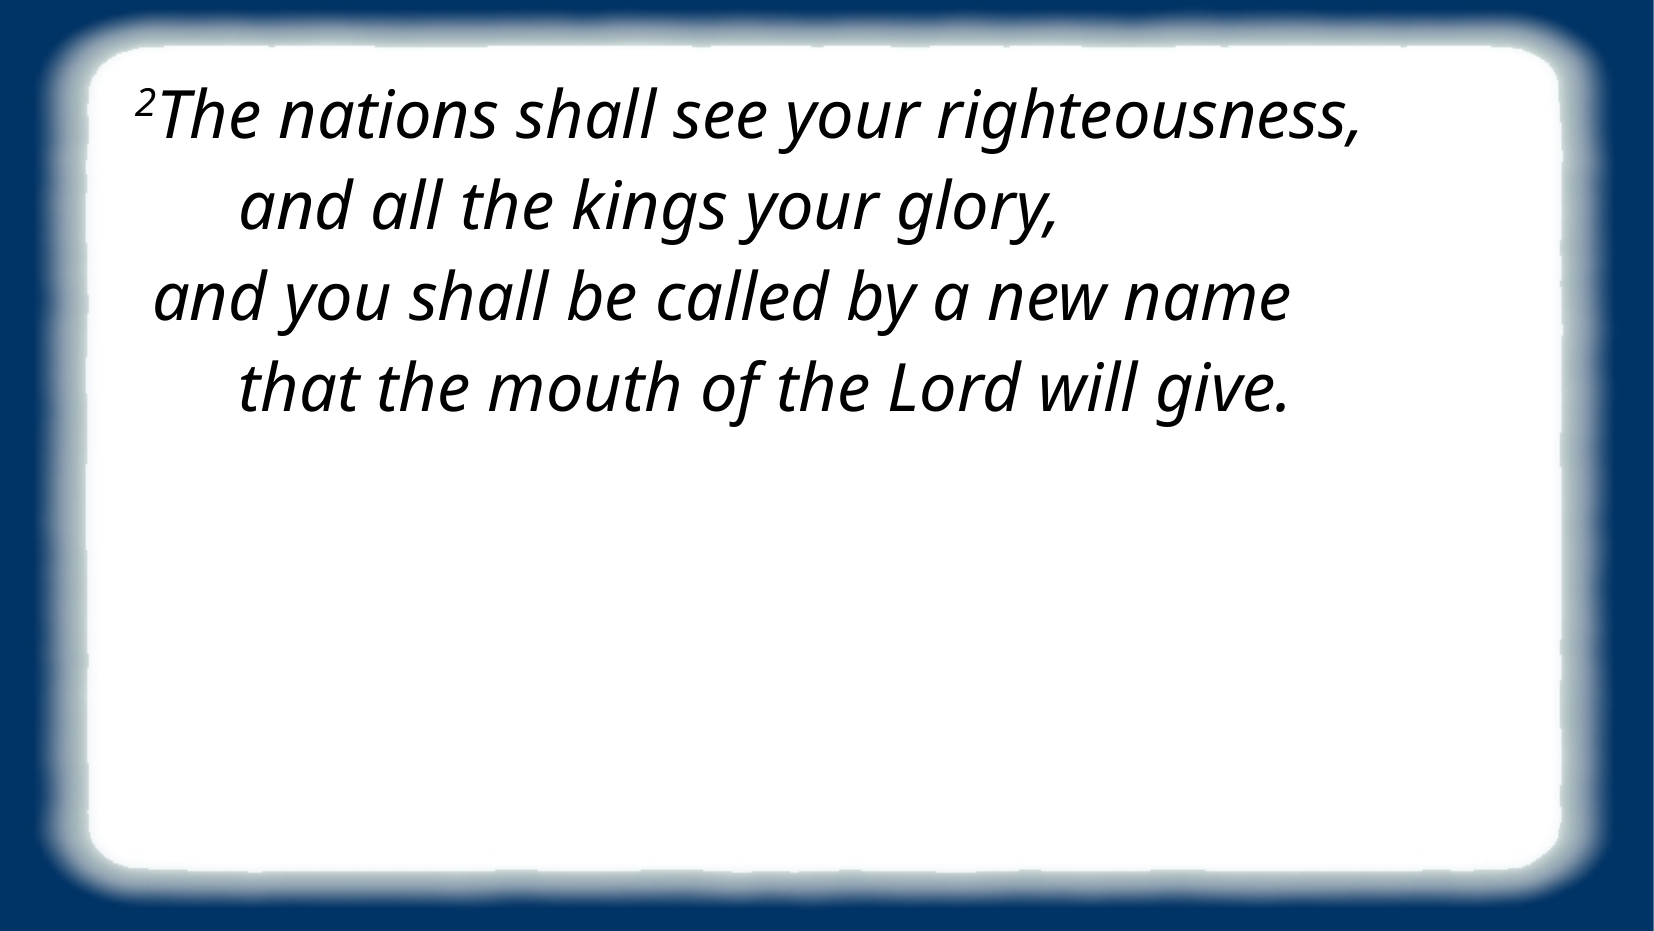

2The nations shall see your righteousness,
 and all the kings your glory,
 and you shall be called by a new name
 that the mouth of the Lord will give.